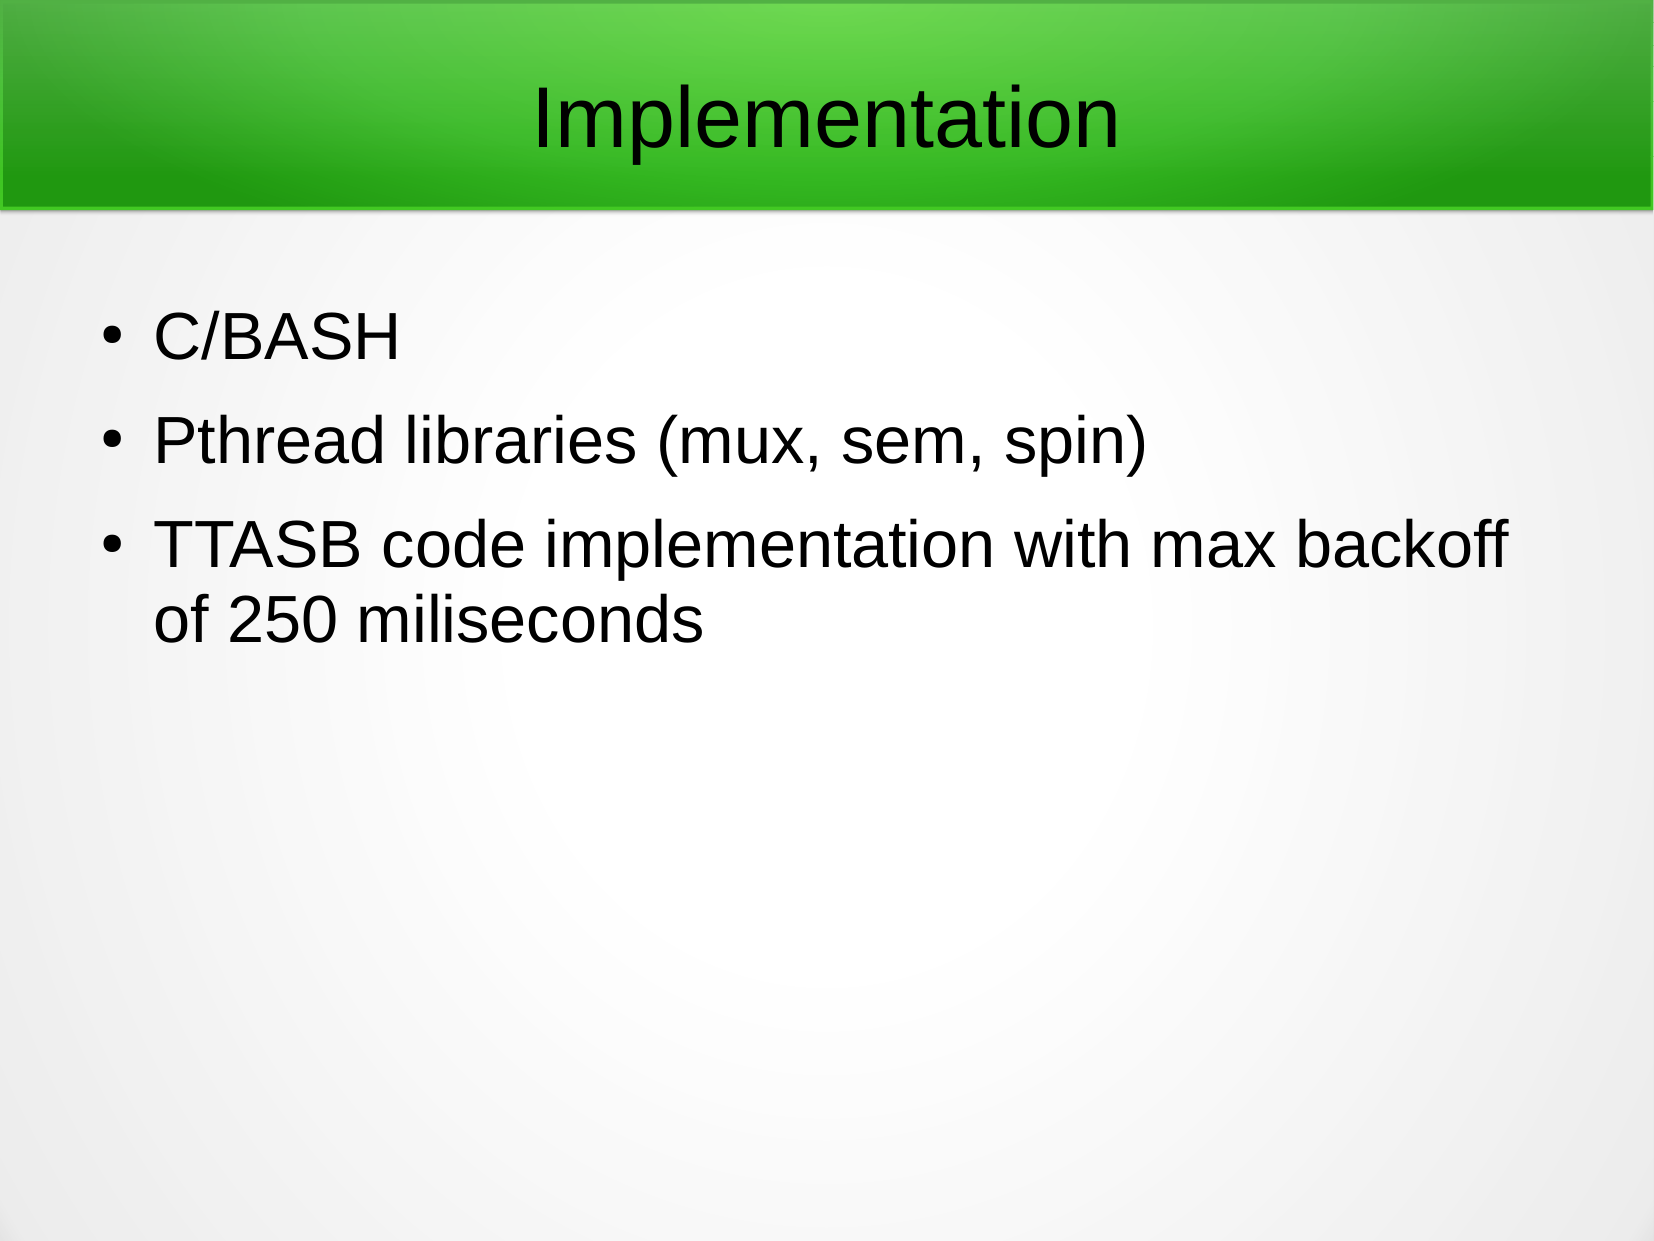

# Implementation
C/BASH
Pthread libraries (mux, sem, spin)
TTASB code implementation with max backoff of 250 miliseconds